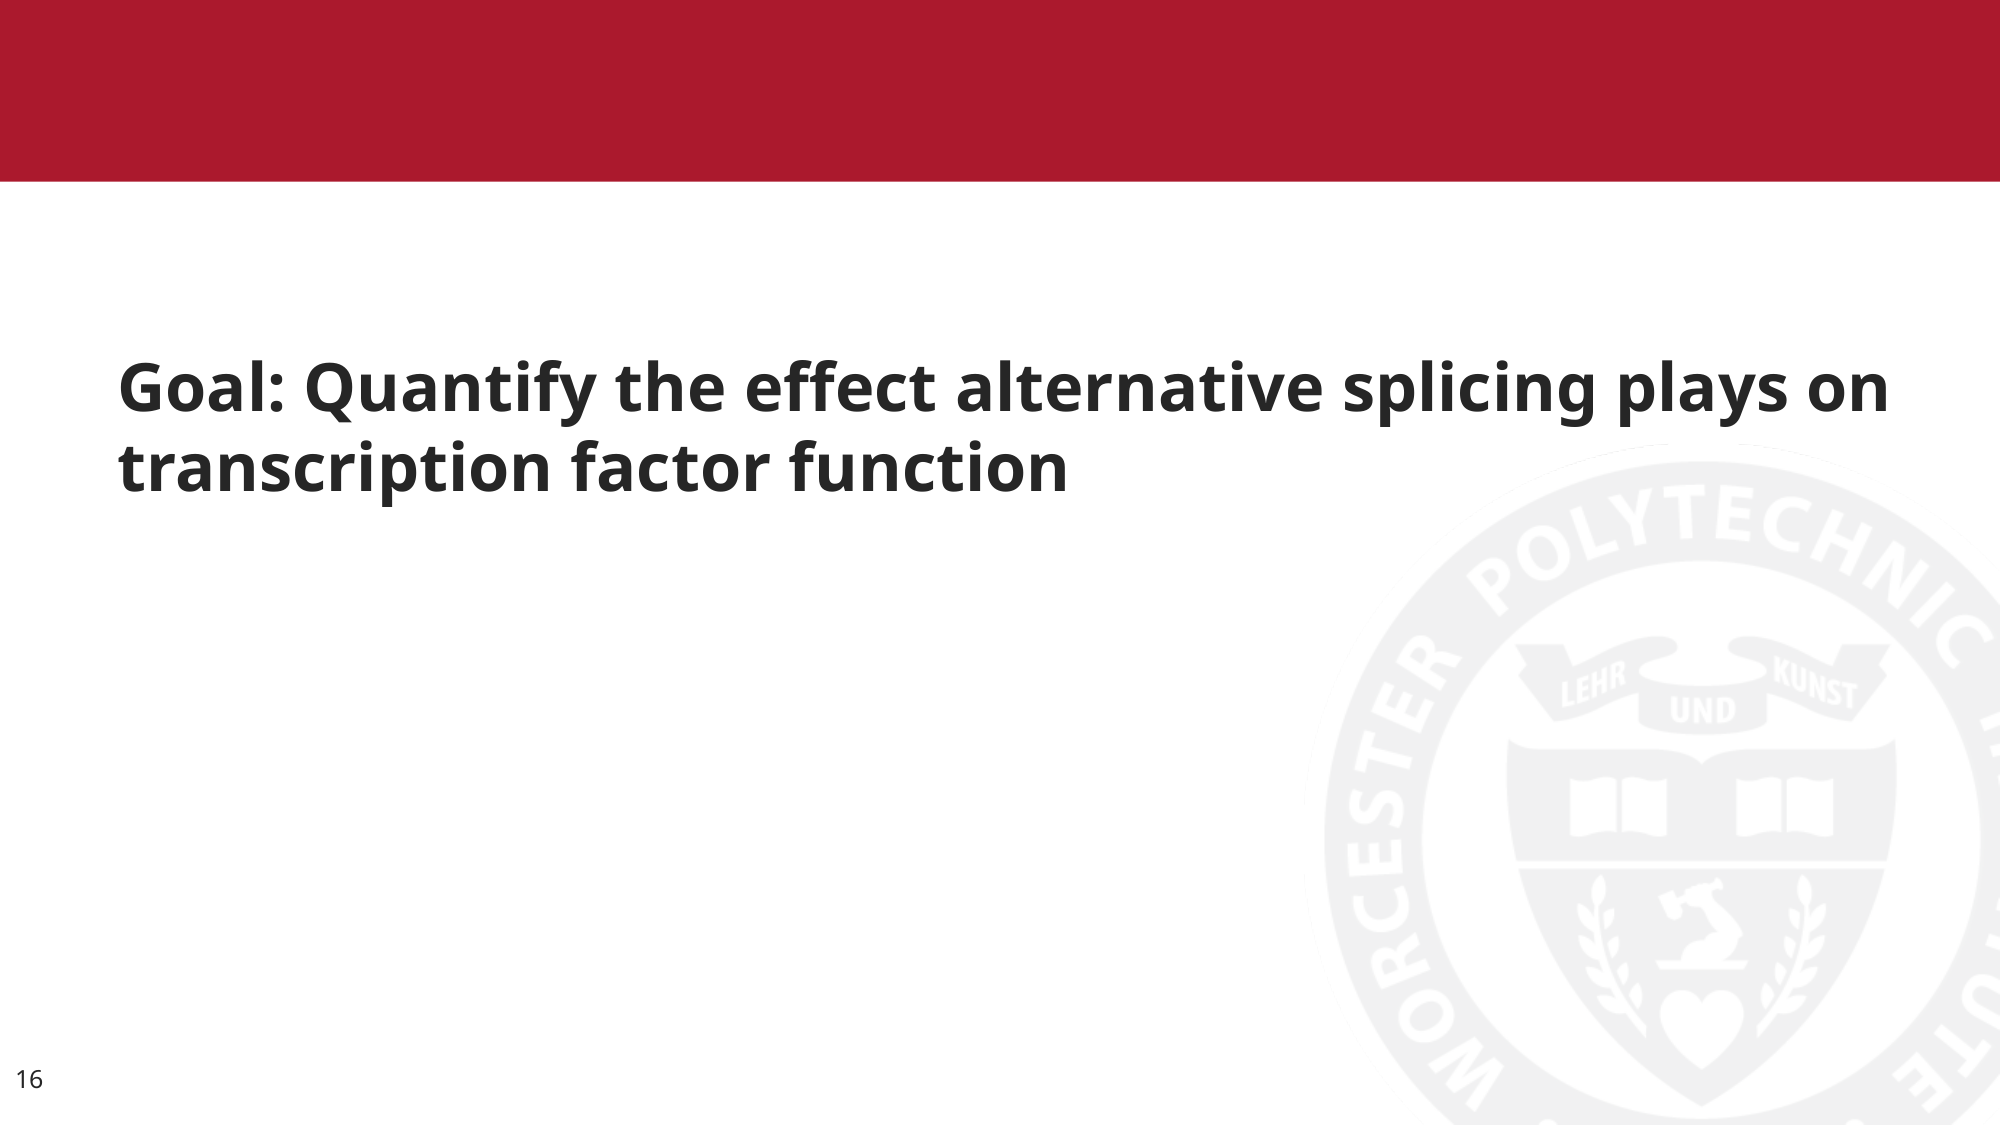

# Goal: Quantify the effect alternative splicing plays on transcription factor function
16